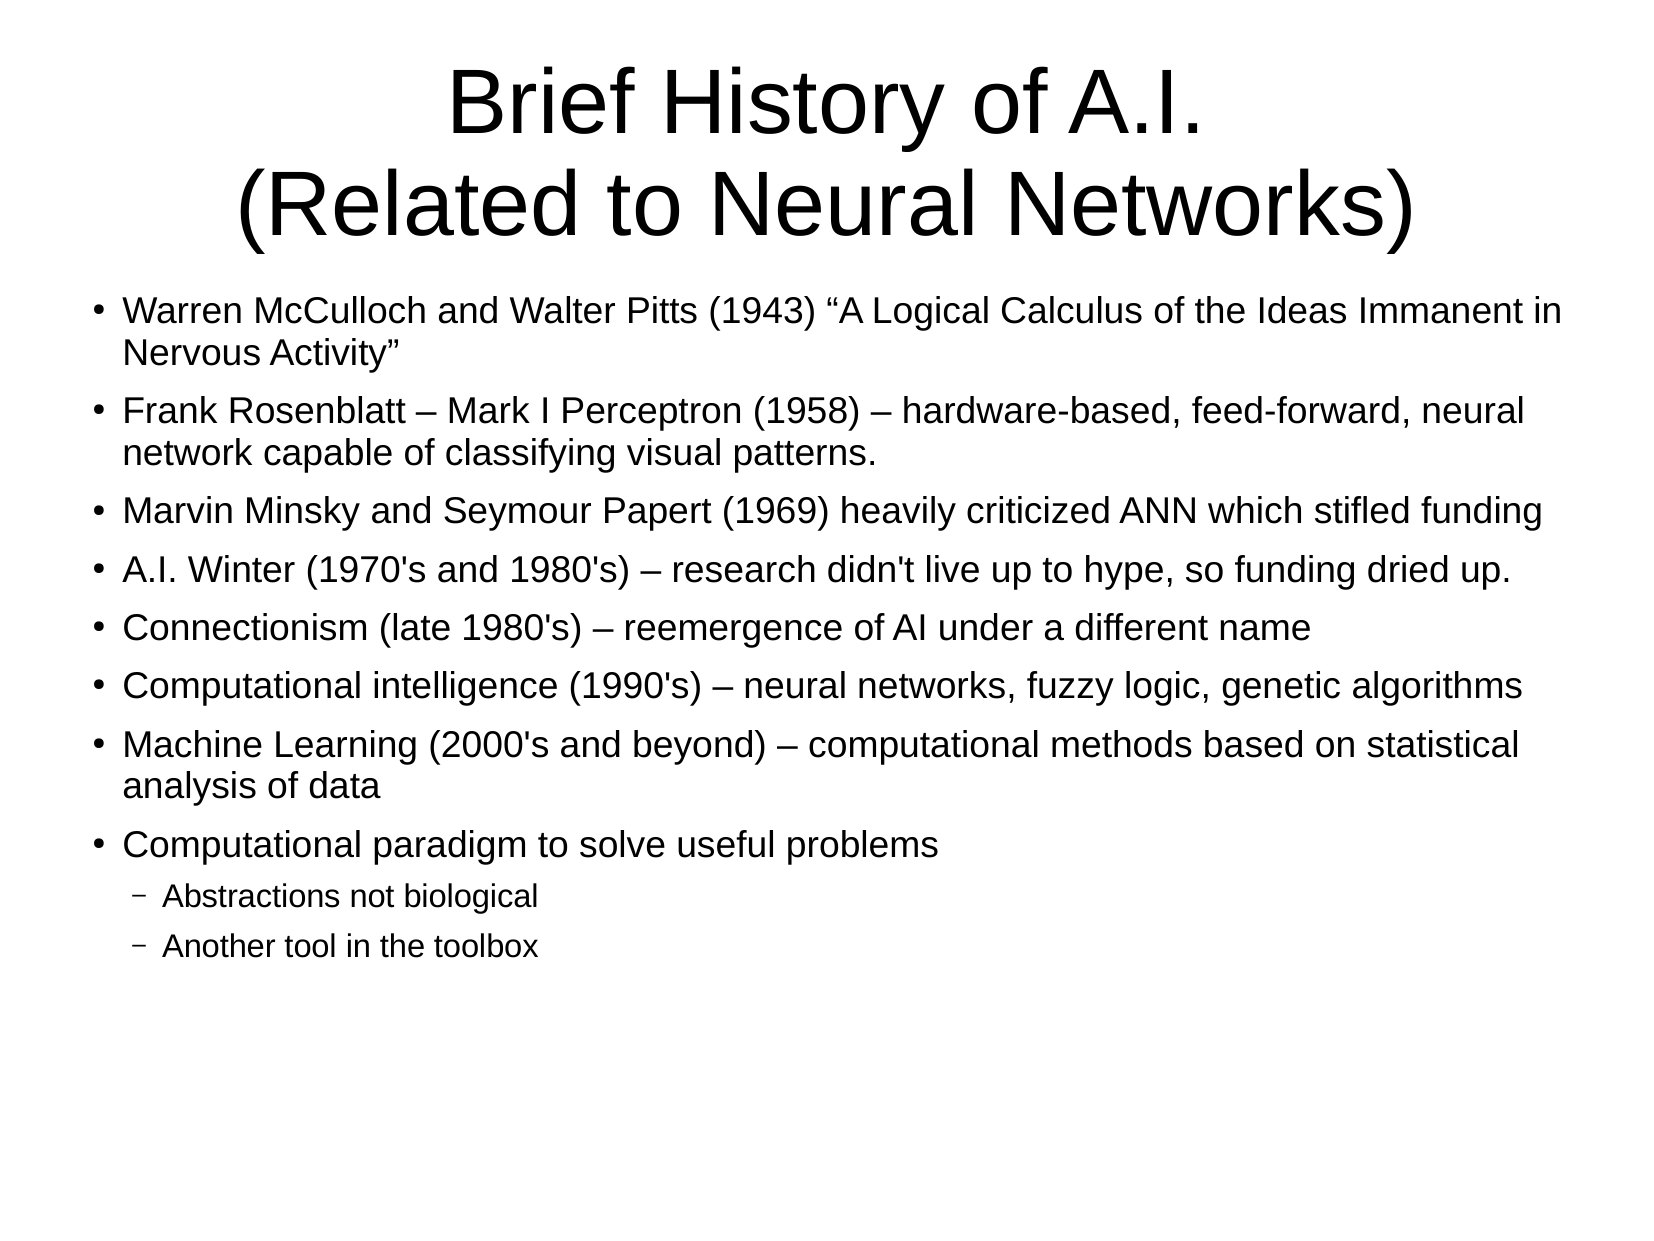

# Brief History of A.I. (Related to Neural Networks)
Warren McCulloch and Walter Pitts (1943) “A Logical Calculus of the Ideas Immanent in Nervous Activity”
Frank Rosenblatt – Mark I Perceptron (1958) – hardware-based, feed-forward, neural network capable of classifying visual patterns.
Marvin Minsky and Seymour Papert (1969) heavily criticized ANN which stifled funding
A.I. Winter (1970's and 1980's) – research didn't live up to hype, so funding dried up.
Connectionism (late 1980's) – reemergence of AI under a different name
Computational intelligence (1990's) – neural networks, fuzzy logic, genetic algorithms
Machine Learning (2000's and beyond) – computational methods based on statistical analysis of data
Computational paradigm to solve useful problems
Abstractions not biological
Another tool in the toolbox